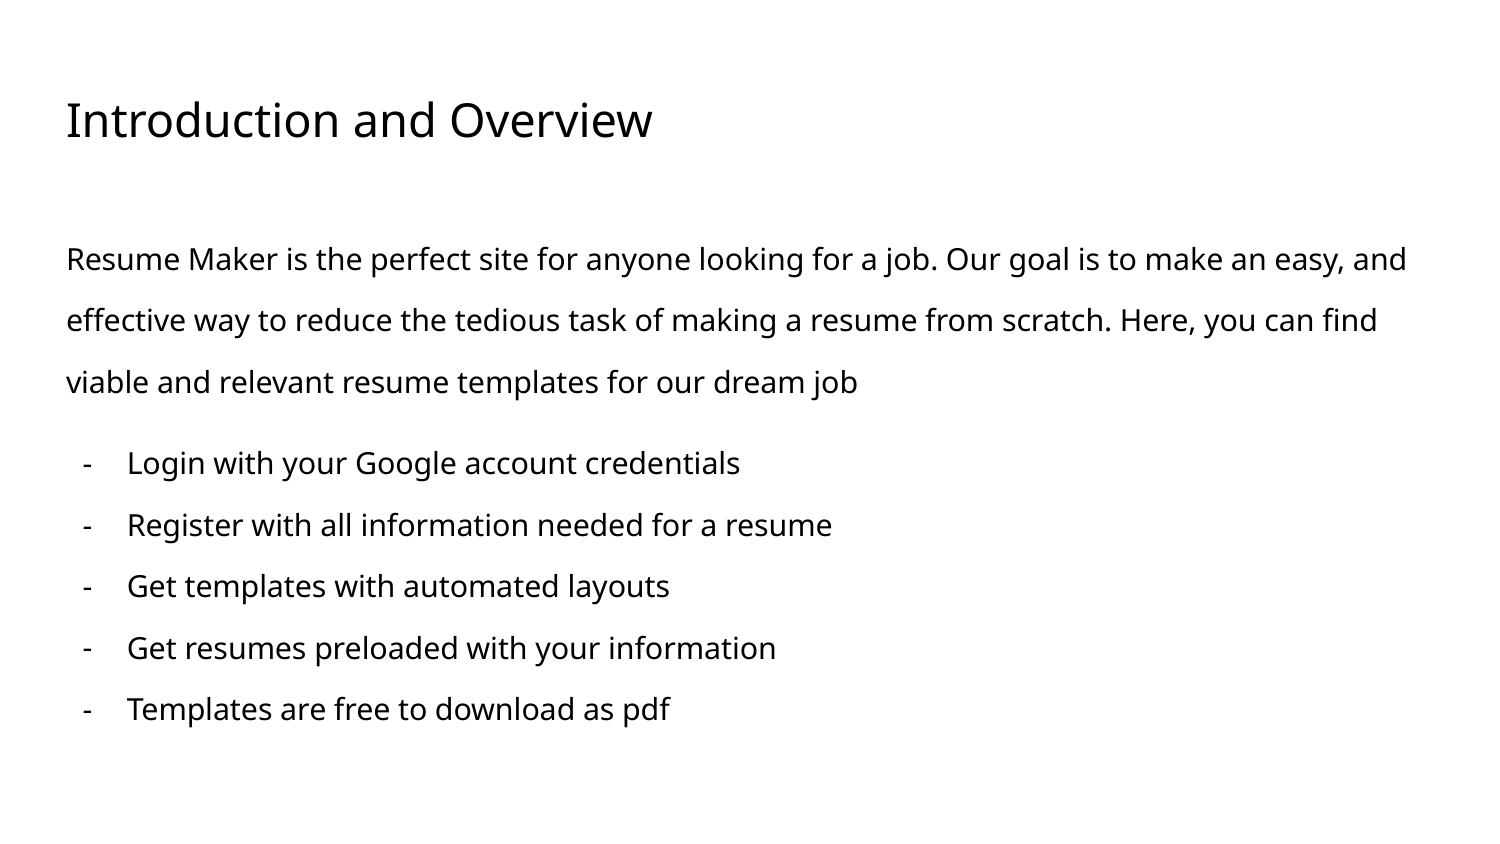

# Introduction and Overview
Resume Maker is the perfect site for anyone looking for a job. Our goal is to make an easy, and effective way to reduce the tedious task of making a resume from scratch. Here, you can find viable and relevant resume templates for our dream job
Login with your Google account credentials
Register with all information needed for a resume
Get templates with automated layouts
Get resumes preloaded with your information
Templates are free to download as pdf